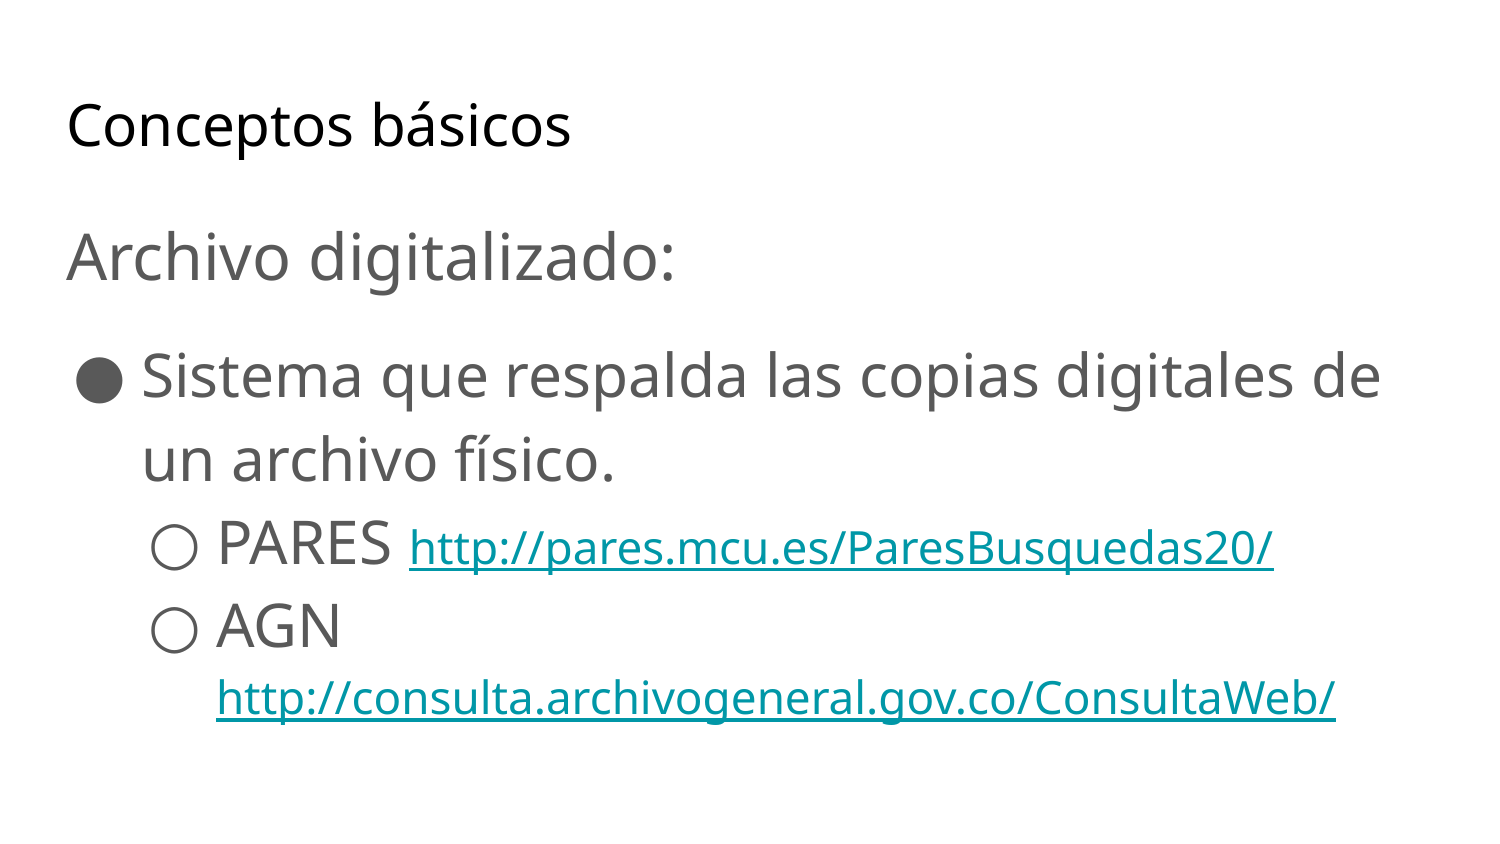

# Conceptos básicos
Archivo digitalizado:
Sistema que respalda las copias digitales de un archivo físico.
PARES http://pares.mcu.es/ParesBusquedas20/
AGN http://consulta.archivogeneral.gov.co/ConsultaWeb/